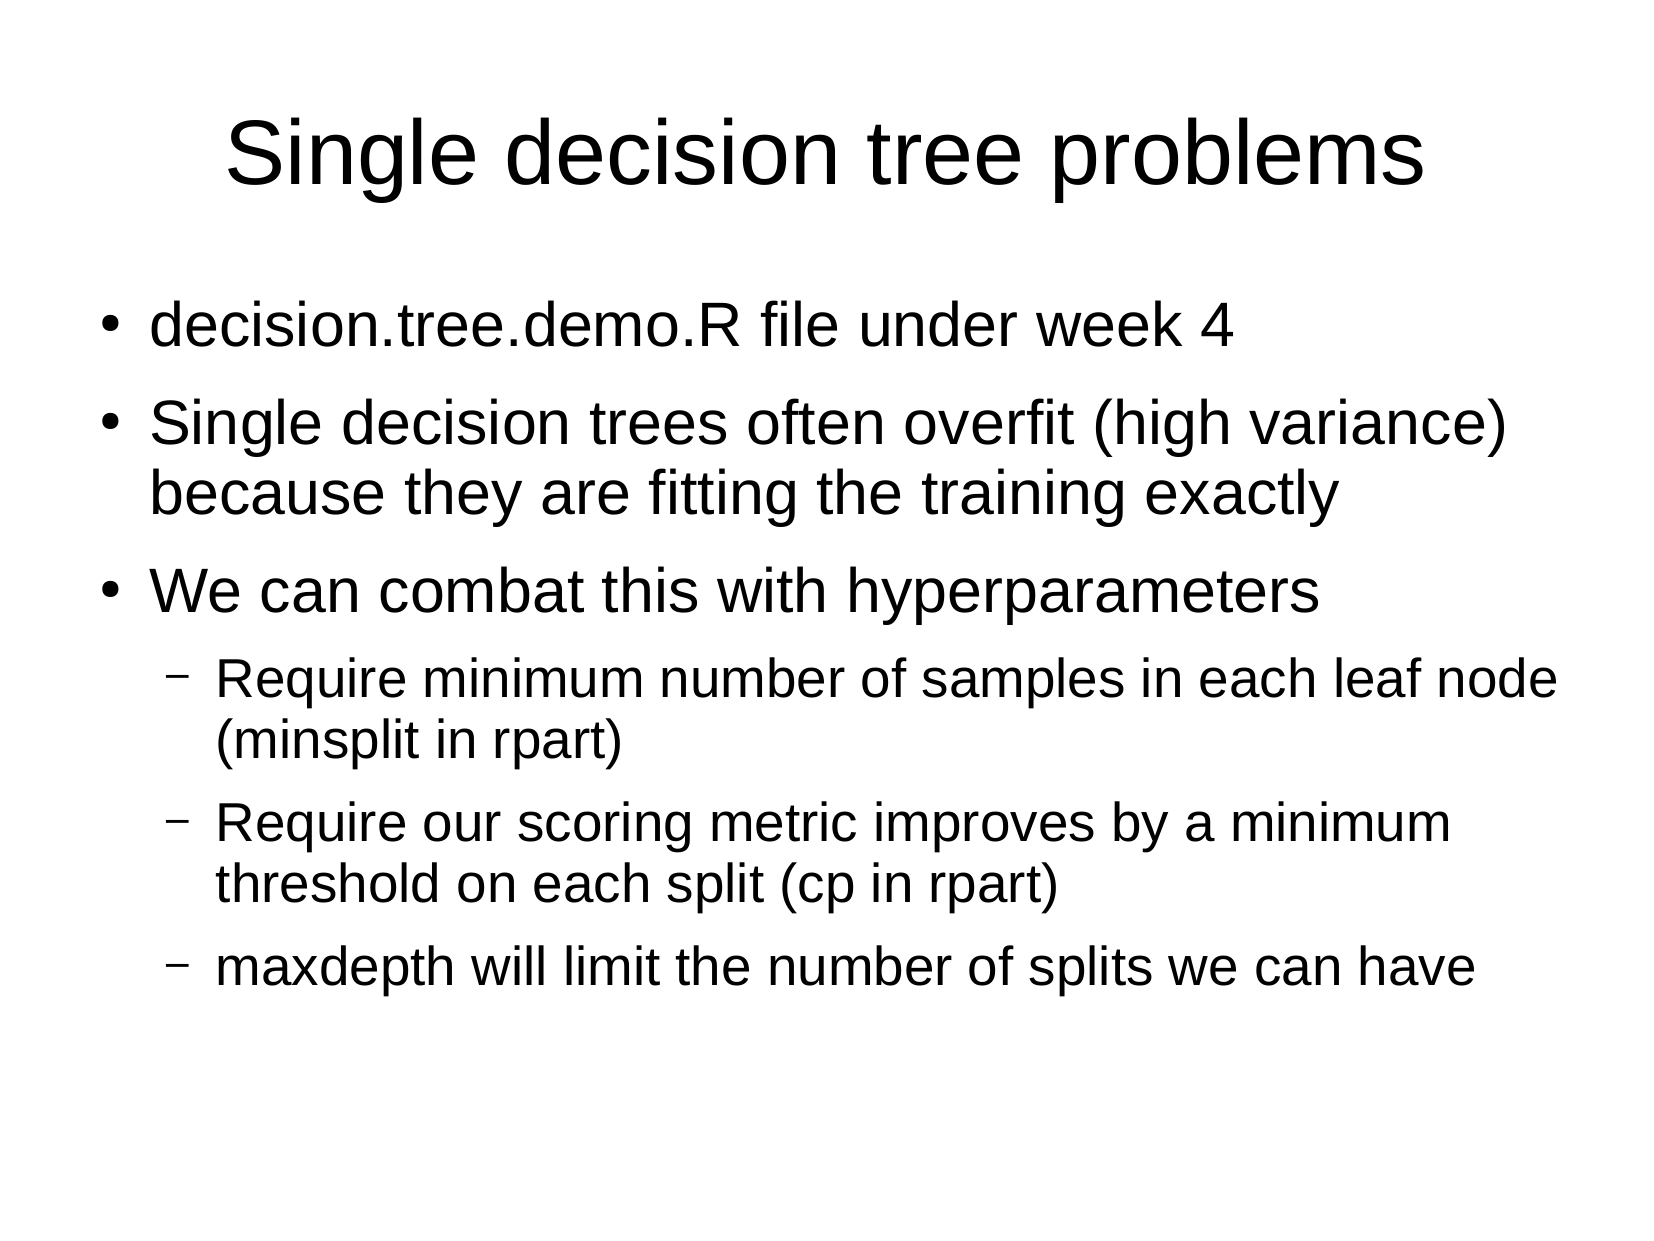

# Single decision tree problems
decision.tree.demo.R file under week 4
Single decision trees often overfit (high variance) because they are fitting the training exactly
We can combat this with hyperparameters
Require minimum number of samples in each leaf node (minsplit in rpart)
Require our scoring metric improves by a minimum threshold on each split (cp in rpart)
maxdepth will limit the number of splits we can have